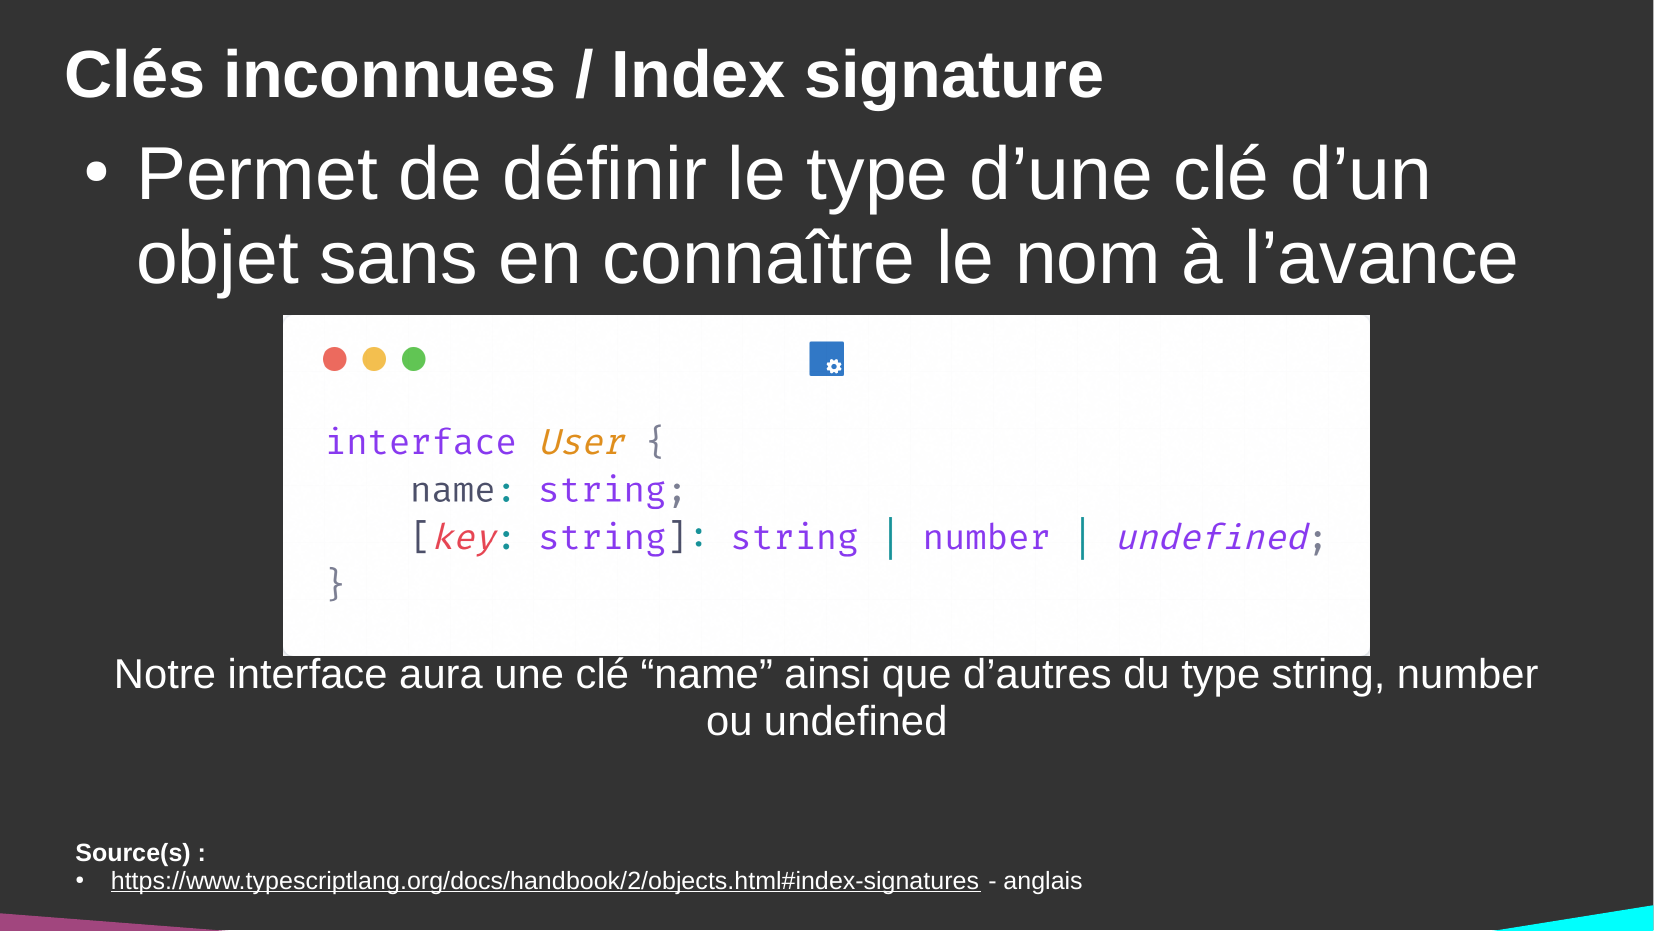

# Clés inconnues / Index signature
Permet de définir le type d’une clé d’un objet sans en connaître le nom à l’avance
Notre interface aura une clé “name” ainsi que d’autres du type string, number ou undefined
Source(s) :
https://www.typescriptlang.org/docs/handbook/2/objects.html#index-signatures - anglais